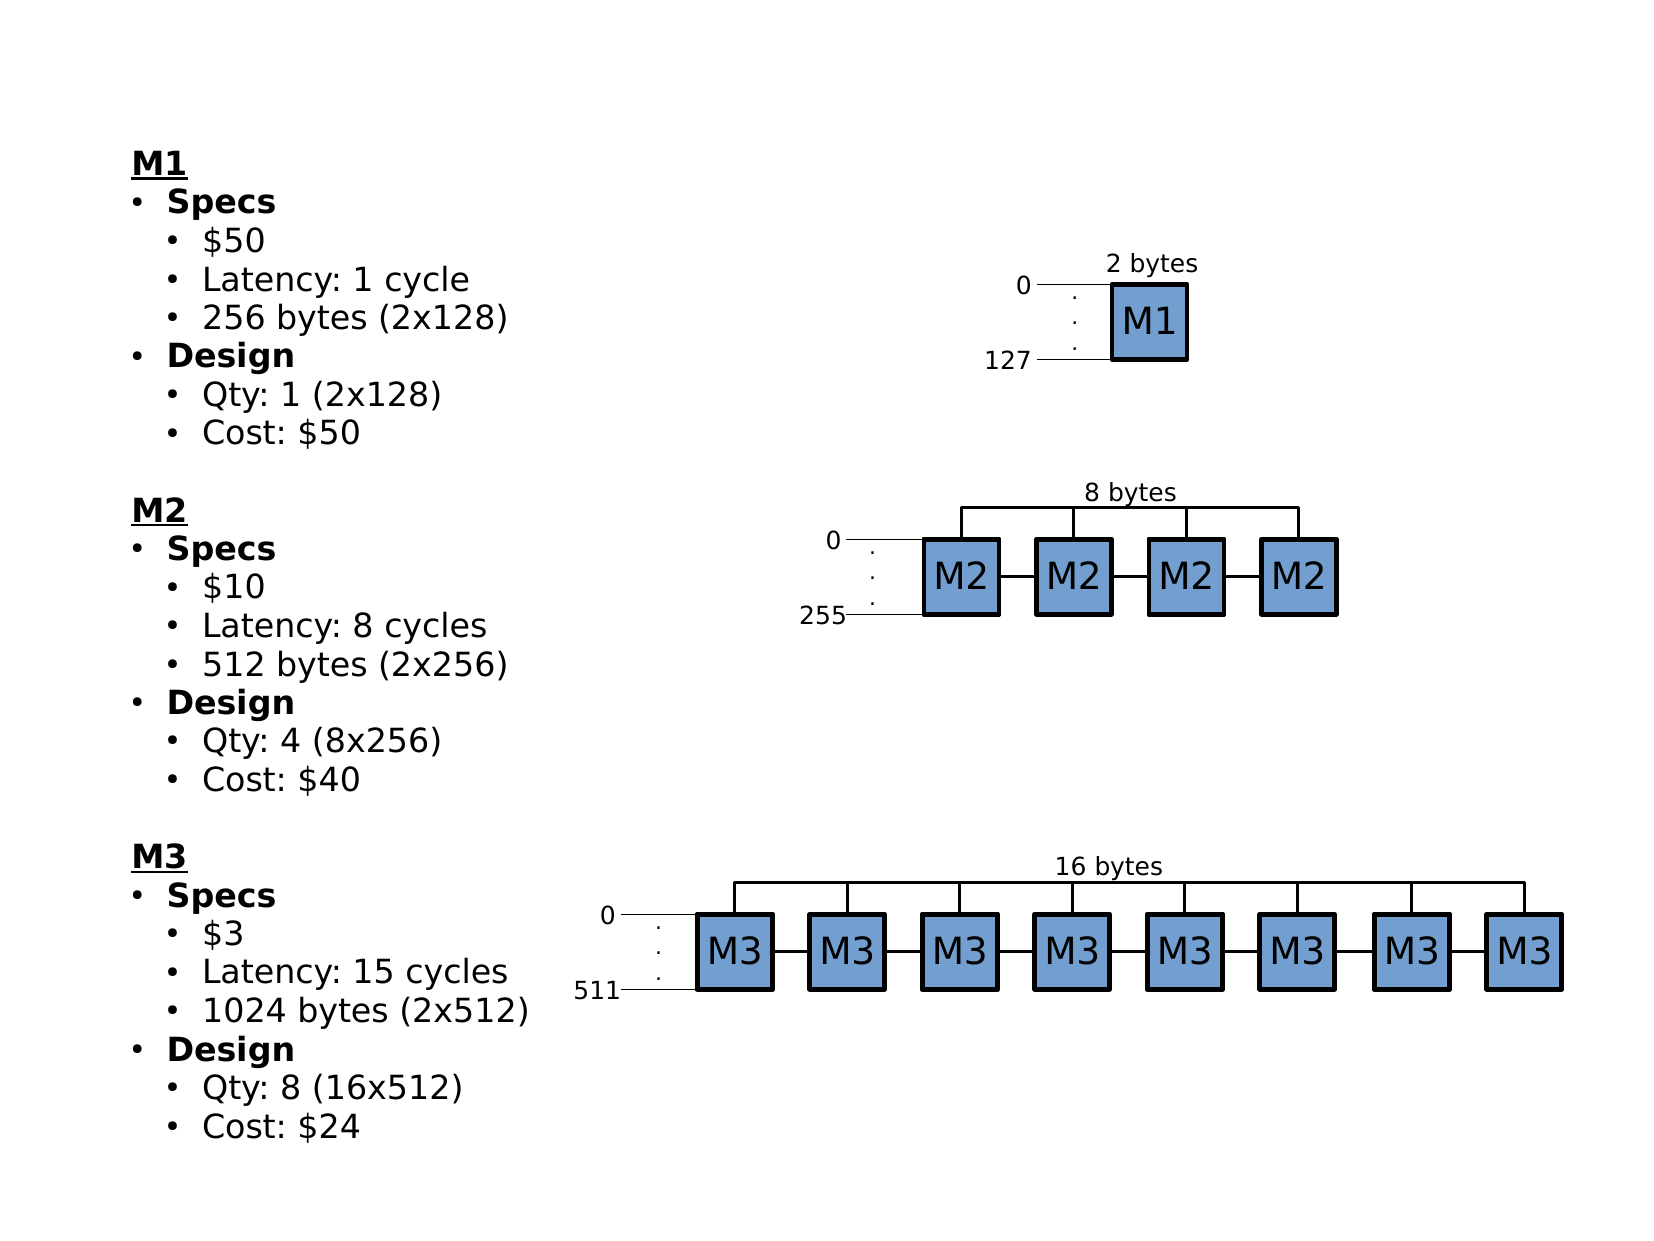

M1
Specs
$50
Latency: 1 cycle
256 bytes (2x128)
Design
Qty: 1 (2x128)
Cost: $50
M2
Specs
$10
Latency: 8 cycles
512 bytes (2x256)
Design
Qty: 4 (8x256)
Cost: $40
M3
Specs
$3
Latency: 15 cycles
1024 bytes (2x512)
Design
Qty: 8 (16x512)
Cost: $24
2 bytes
0
.
.
.
M1
127
8 bytes
0
.
.
.
M3
M2
M2
M3
M2
M2
255
16 bytes
0
.
.
.
M3
M3
M3
M3
M3
M3
M3
M3
M3
M3
M3
M3
511